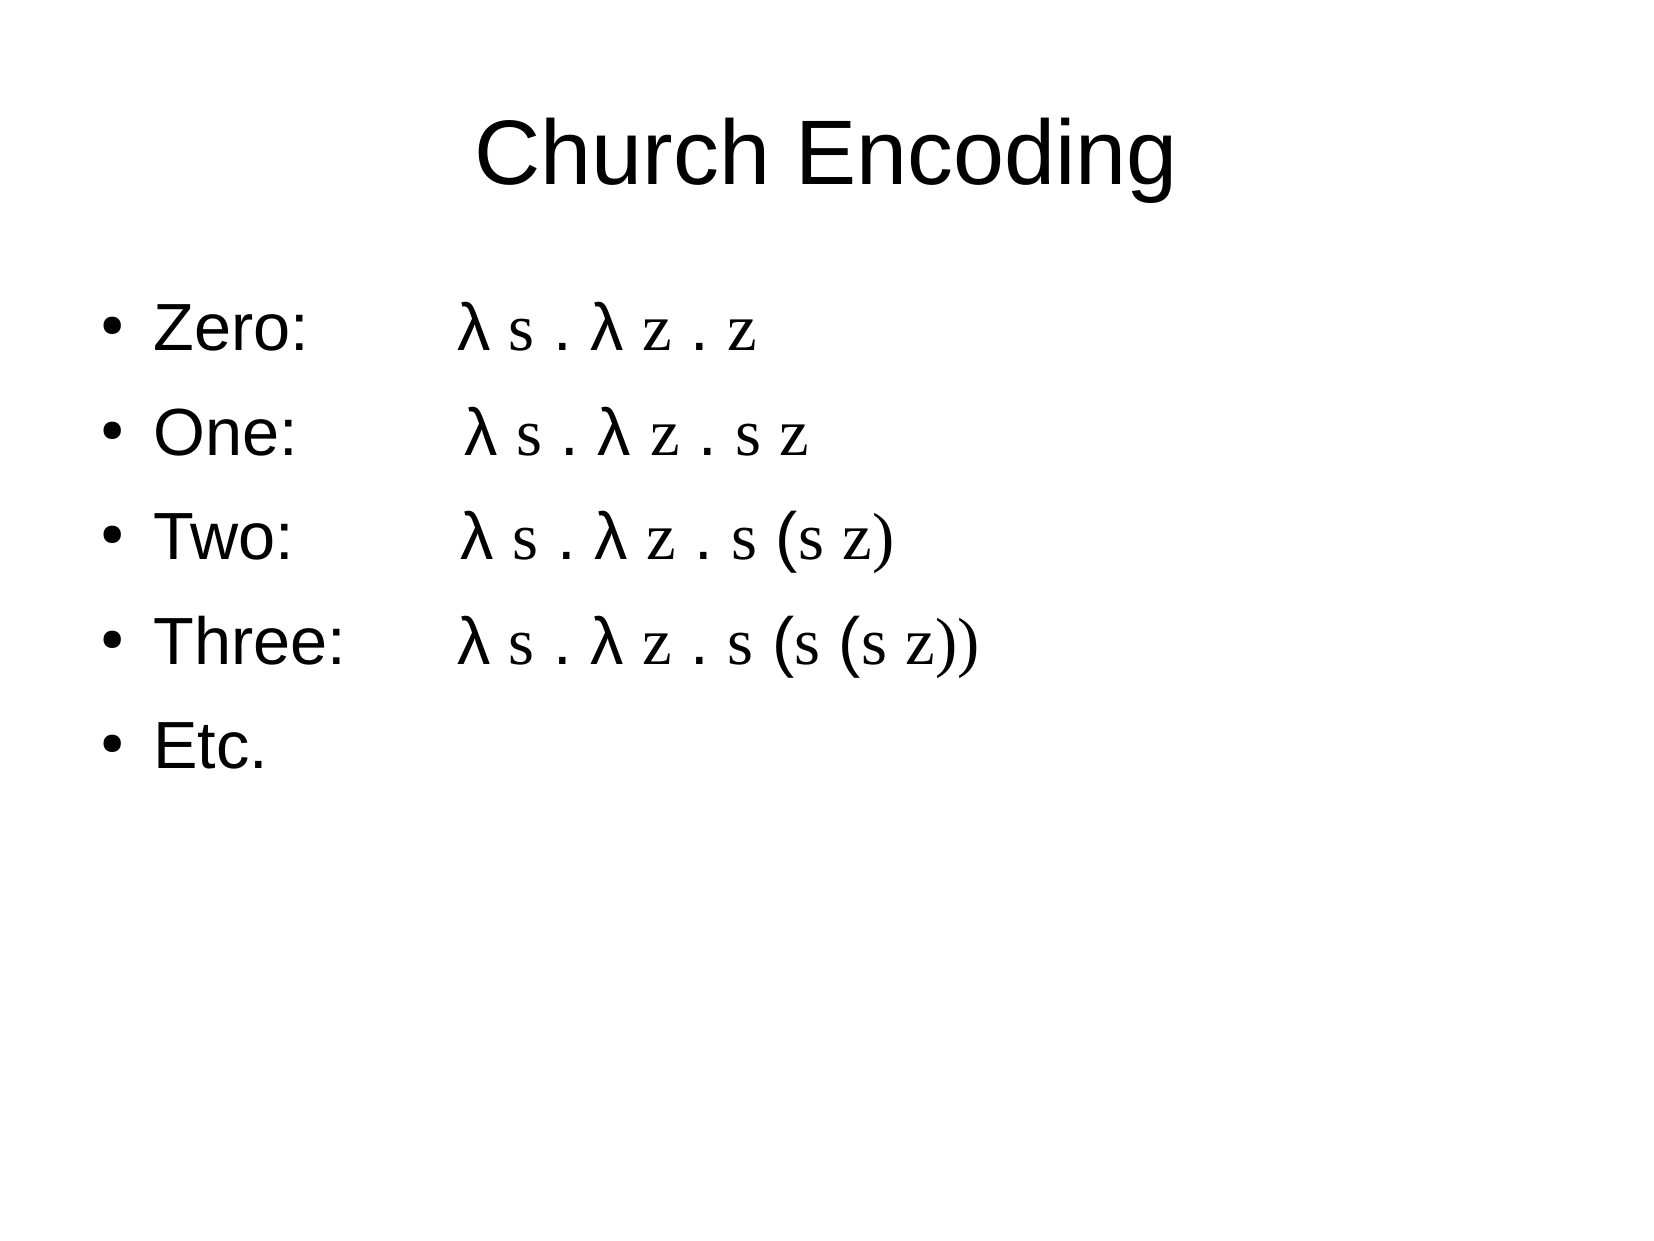

# Church Encoding
Zero: λ s . λ z . z
One: λ s . λ z . s z
Two: λ s . λ z . s (s z)
Three: λ s . λ z . s (s (s z))
Etc.